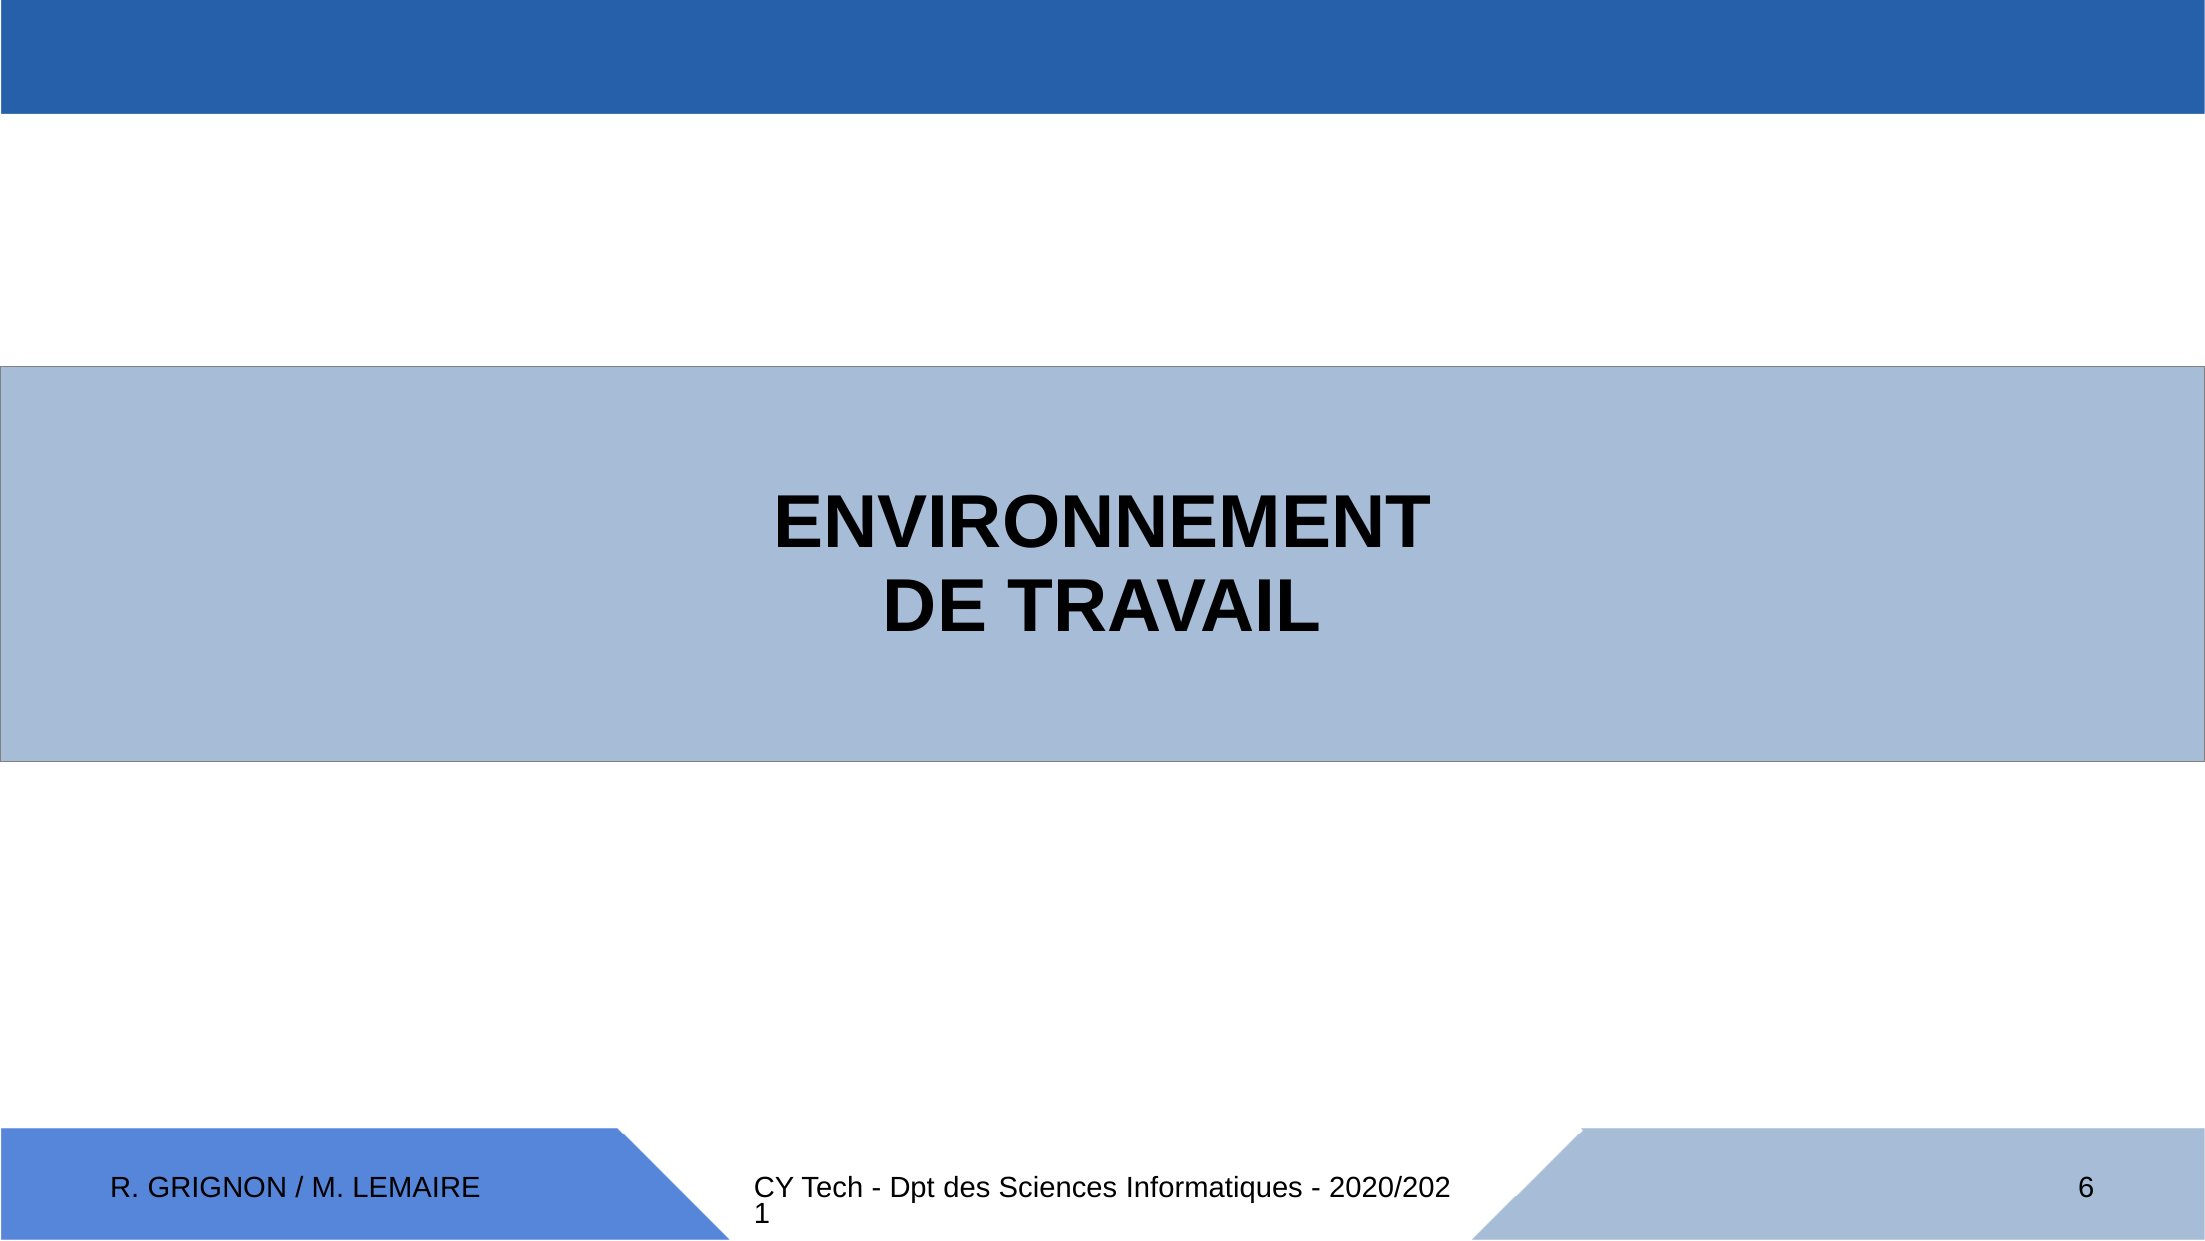

ENVIRONNEMENT
DE TRAVAIL
R. GRIGNON / M. LEMAIRE
CY Tech - Dpt des Sciences Informatiques - 2020/2021
6